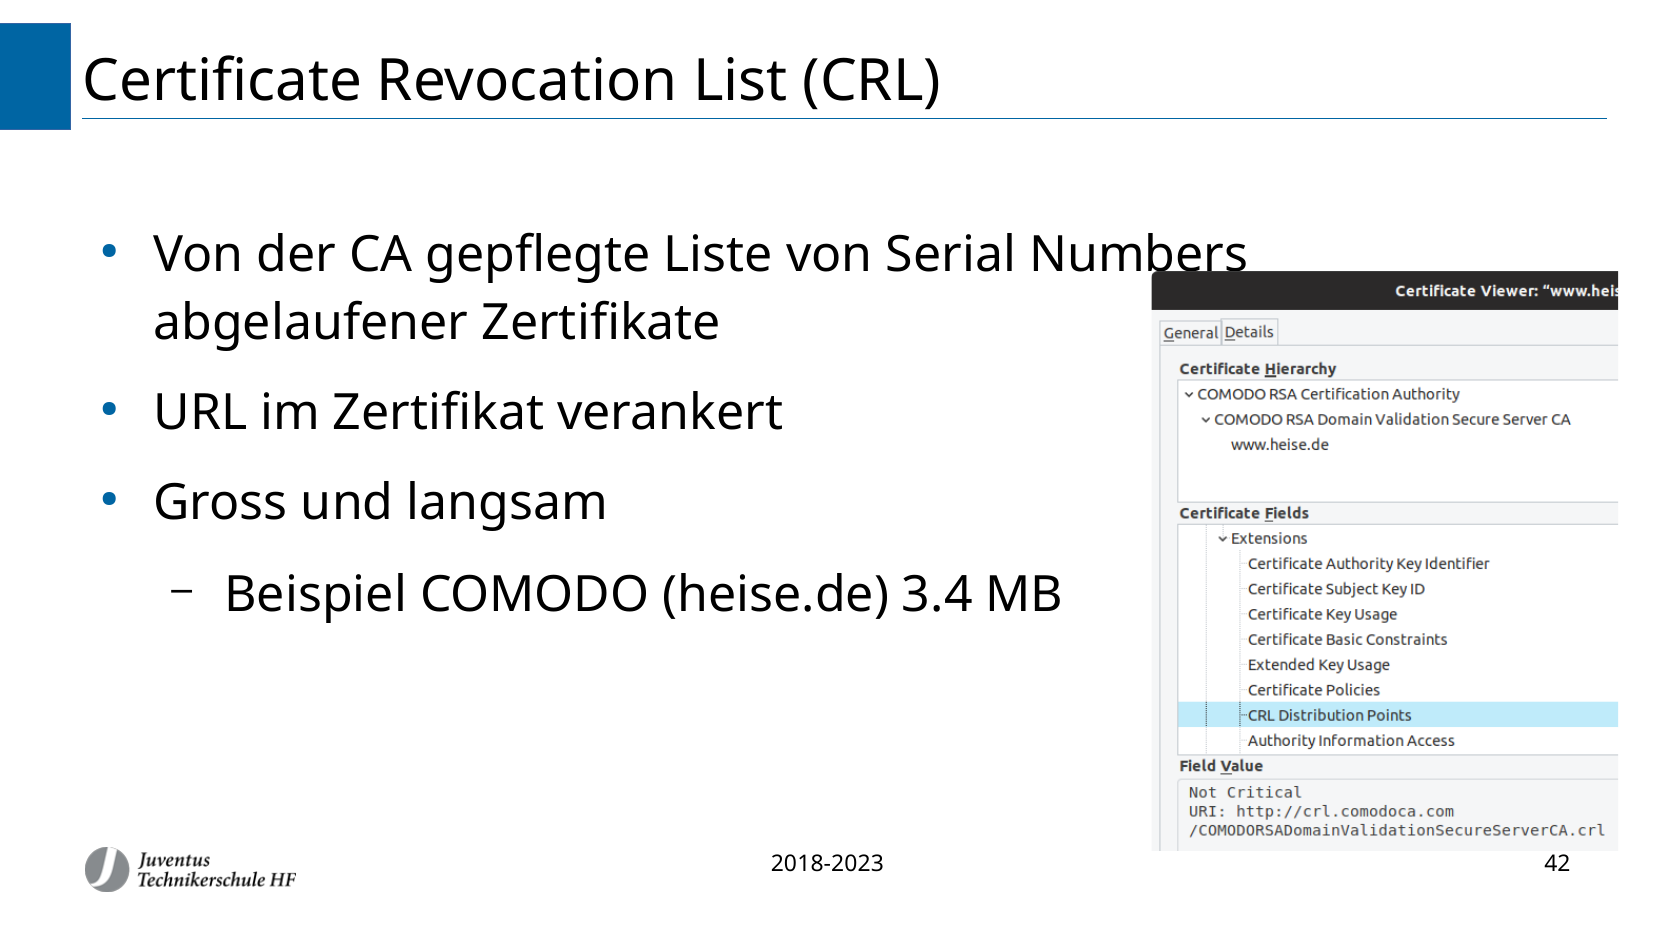

# Certificate Revocation List (CRL)
Von der CA gepflegte Liste von Serial Numbers abgelaufener Zertifikate
URL im Zertifikat verankert
Gross und langsam
Beispiel COMODO (heise.de) 3.4 MB
2018-2023
42